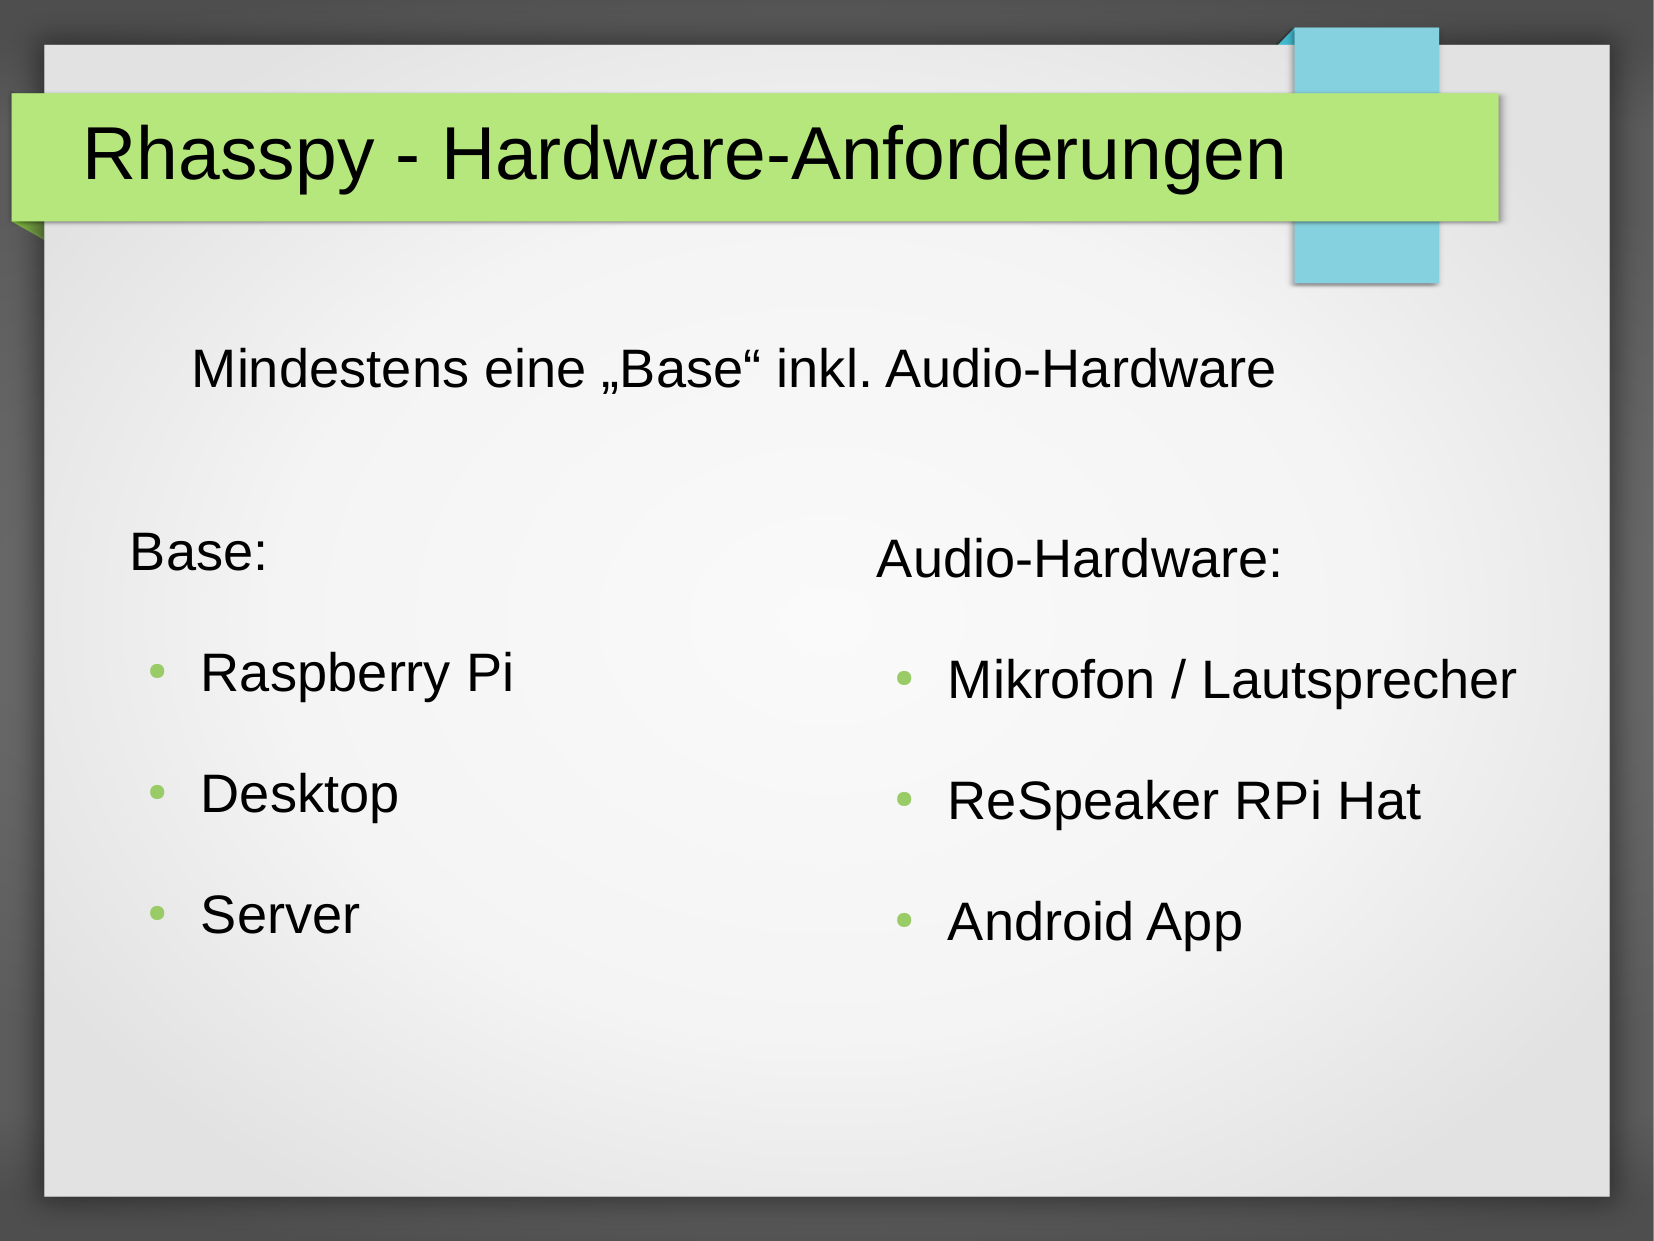

# Rhasspy - Hardware-Anforderungen
Mindestens eine „Base“ inkl. Audio-Hardware
Base:
Raspberry Pi
Desktop
Server
Audio-Hardware:
Mikrofon / Lautsprecher
ReSpeaker RPi Hat
Android App